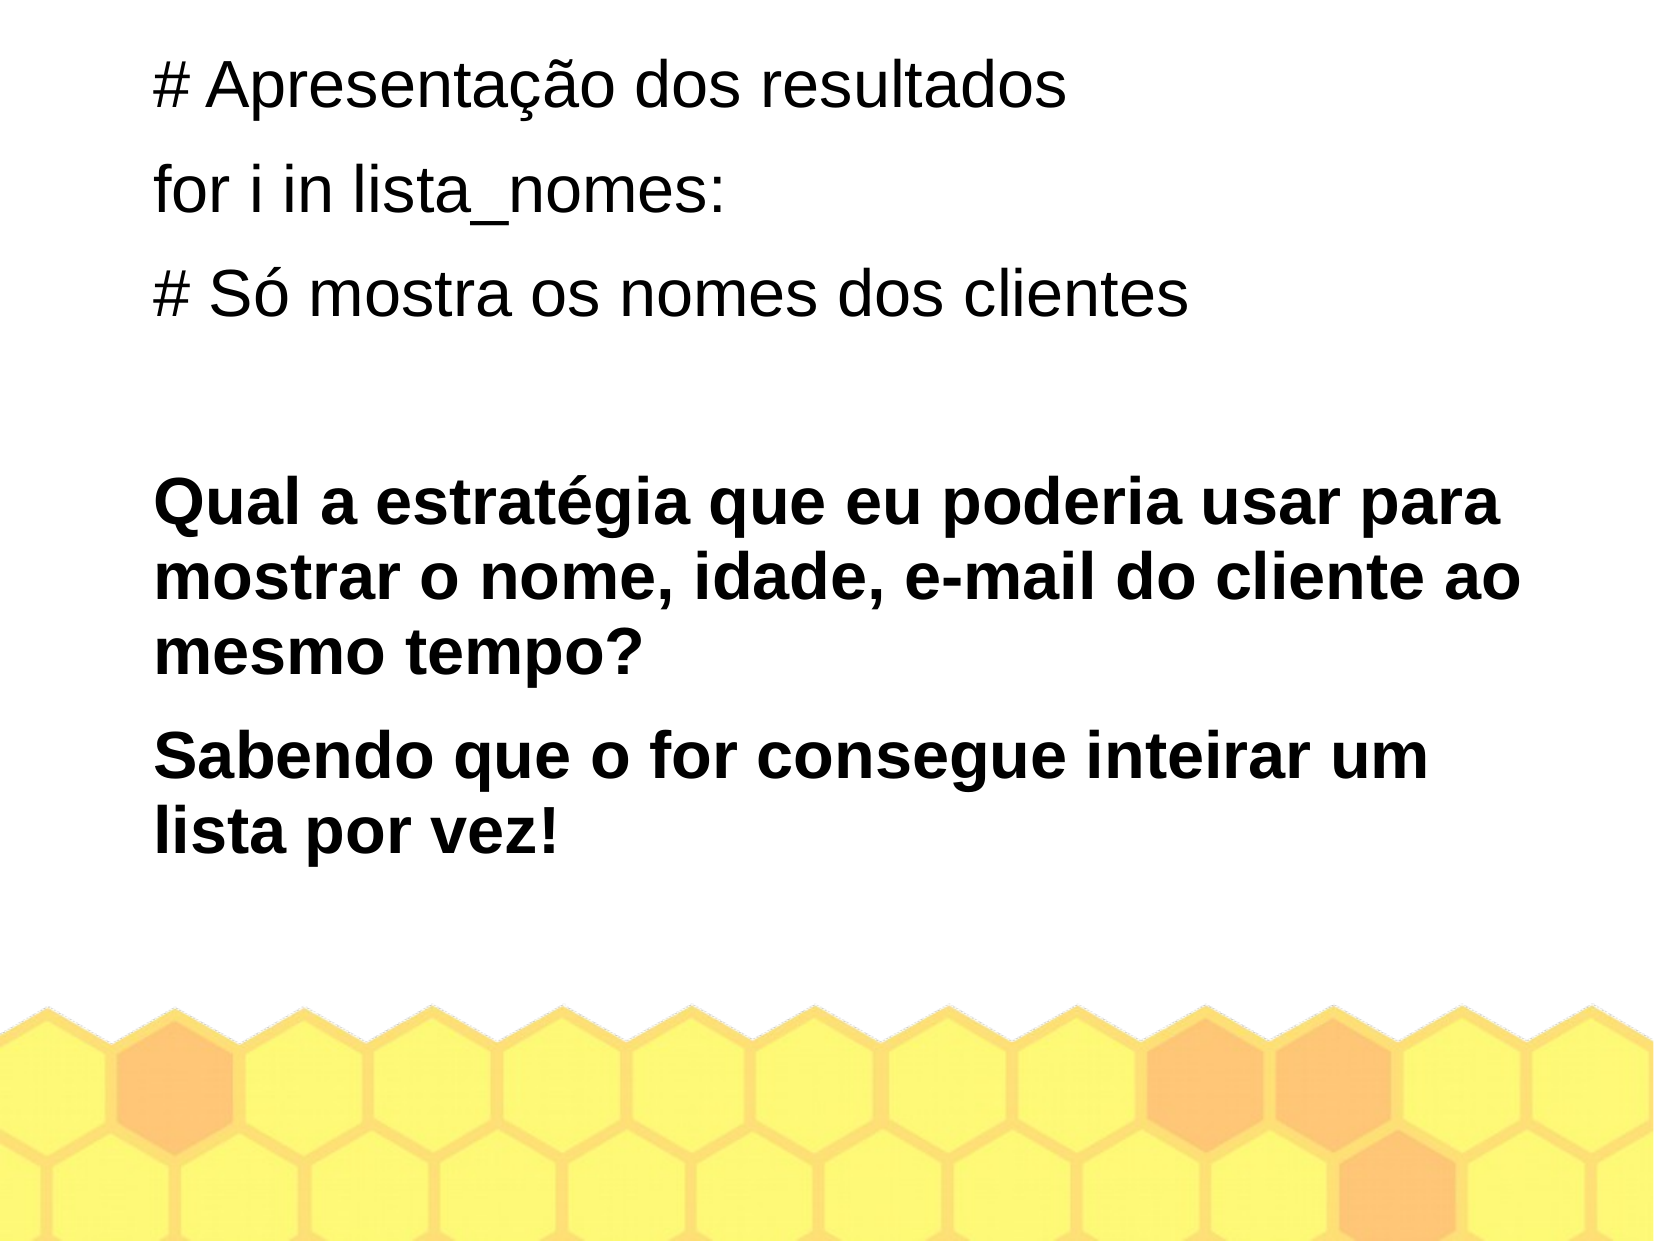

# # Apresentação dos resultados
for i in lista_nomes:
# Só mostra os nomes dos clientes
Qual a estratégia que eu poderia usar para mostrar o nome, idade, e-mail do cliente ao mesmo tempo?
Sabendo que o for consegue inteirar um lista por vez!